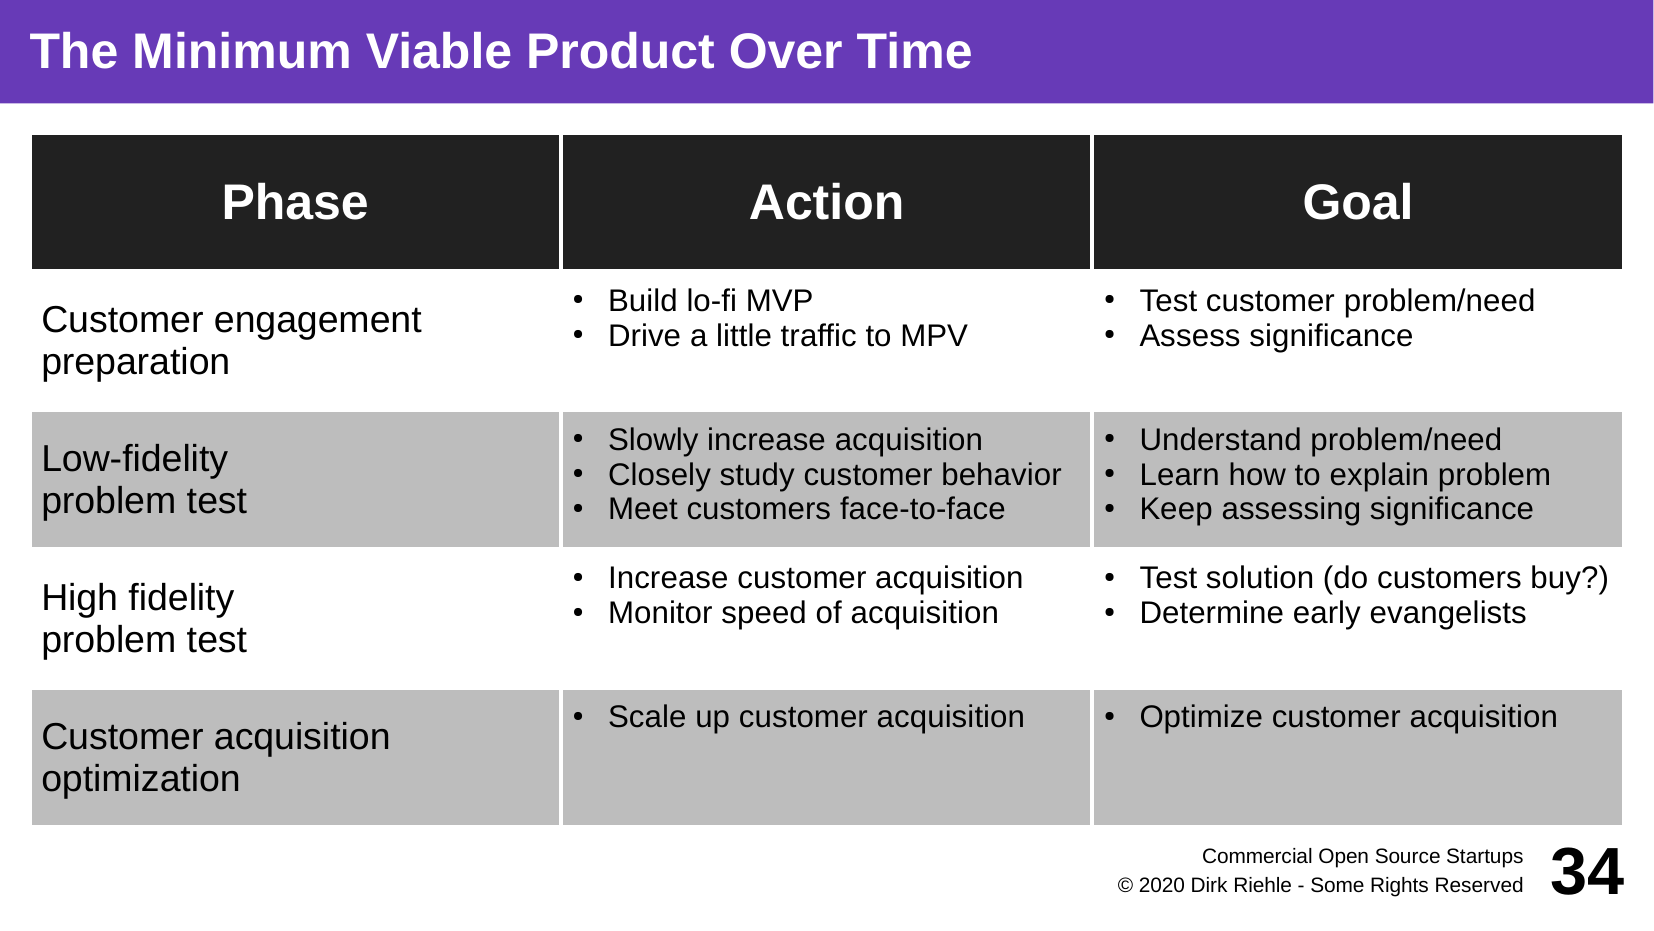

# The Minimum Viable Product Over Time
| Phase | Action | Goal |
| --- | --- | --- |
| Customer engagement preparation | Build lo-fi MVP Drive a little traffic to MPV | Test customer problem/need Assess significance |
| Low-fidelity problem test | Slowly increase acquisition Closely study customer behavior Meet customers face-to-face | Understand problem/need Learn how to explain problem Keep assessing significance |
| High fidelity problem test | Increase customer acquisition Monitor speed of acquisition | Test solution (do customers buy?) Determine early evangelists |
| Customer acquisition optimization | Scale up customer acquisition | Optimize customer acquisition |
Commercial Open Source Startups
34
© 2020 Dirk Riehle - Some Rights Reserved